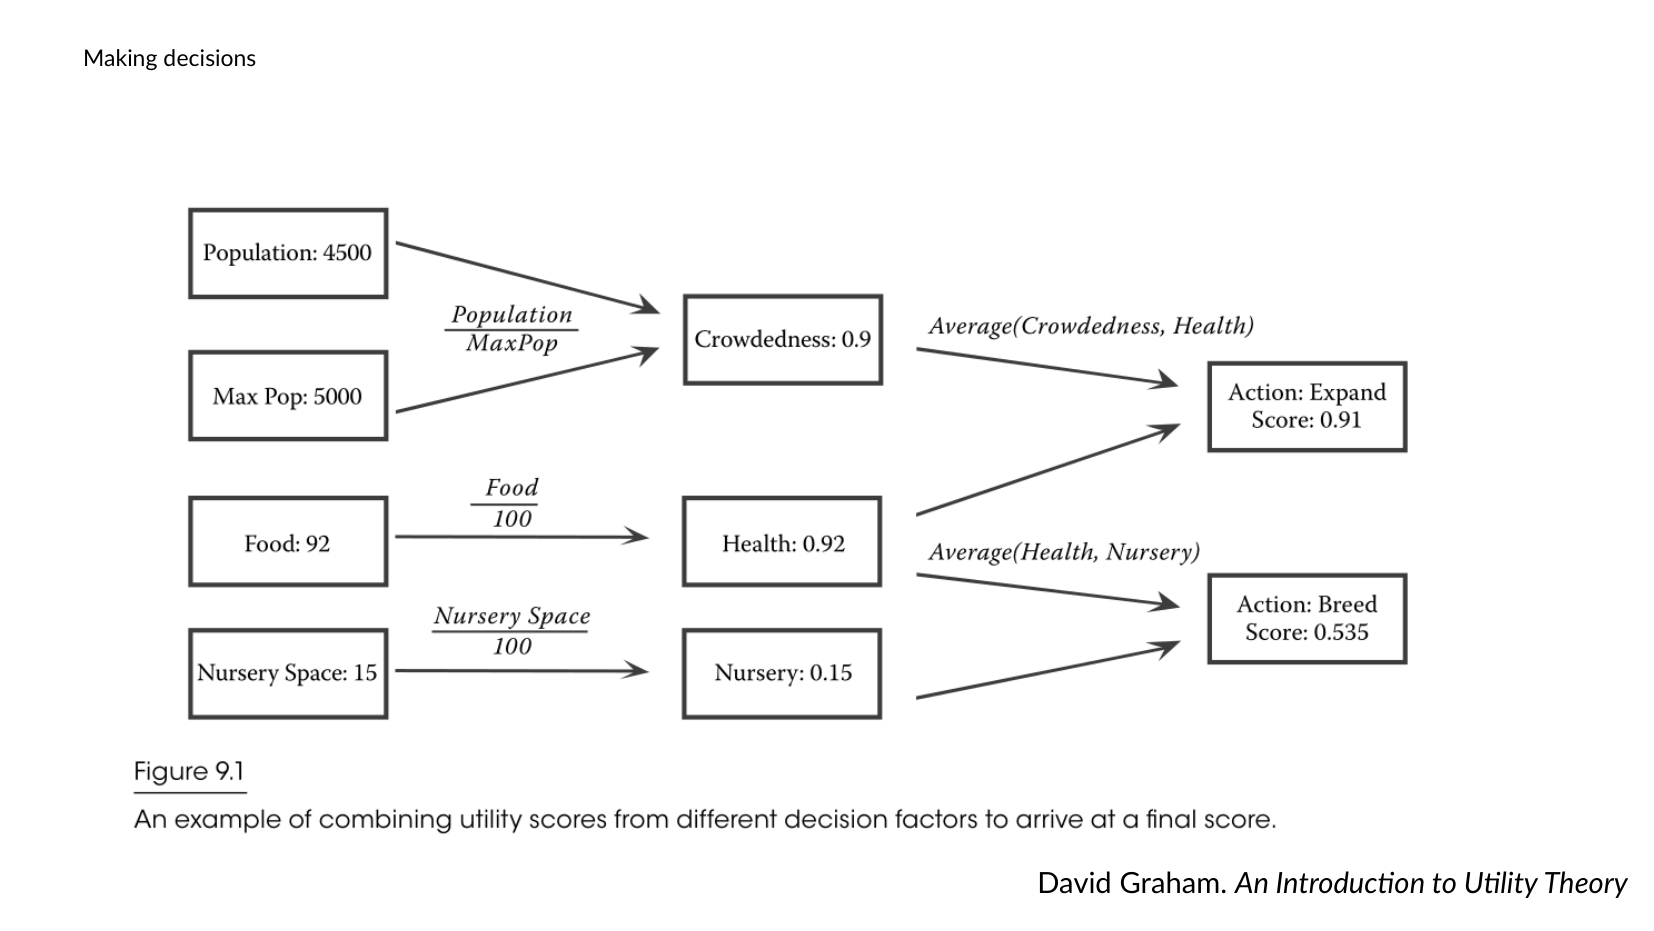

# Making decisions
David Graham. An Introduction to Utility Theory